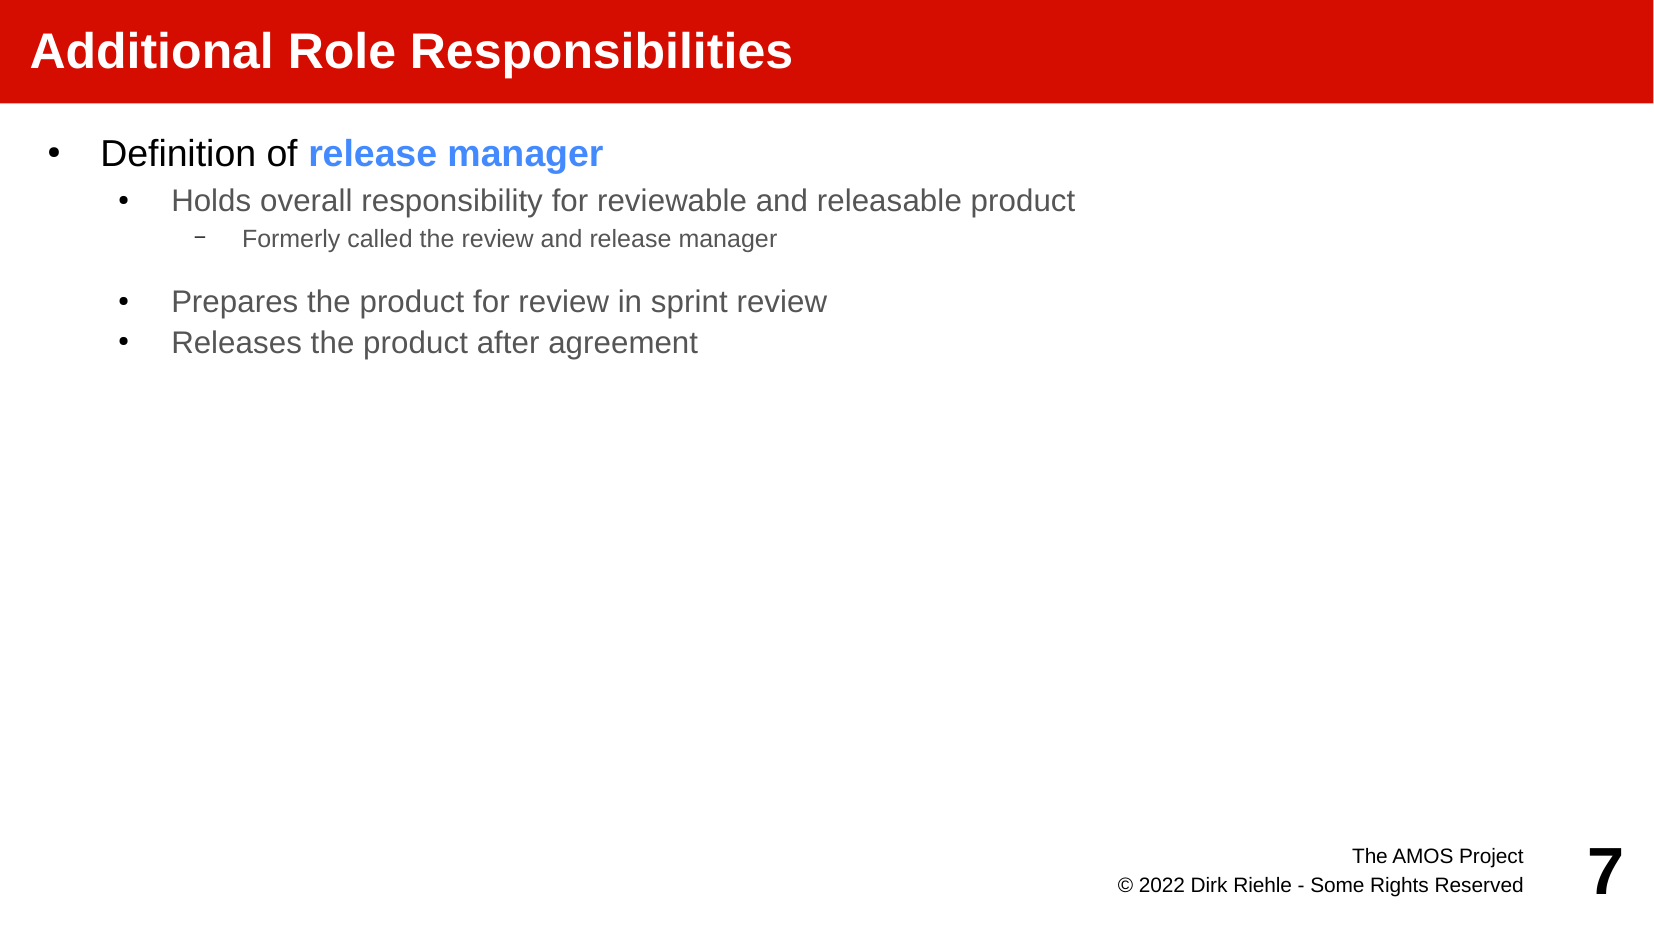

# Additional Role Responsibilities
Definition of release manager
Holds overall responsibility for reviewable and releasable product
Formerly called the review and release manager
Prepares the product for review in sprint review
Releases the product after agreement
The AMOS Project
7
© 2022 Dirk Riehle - Some Rights Reserved